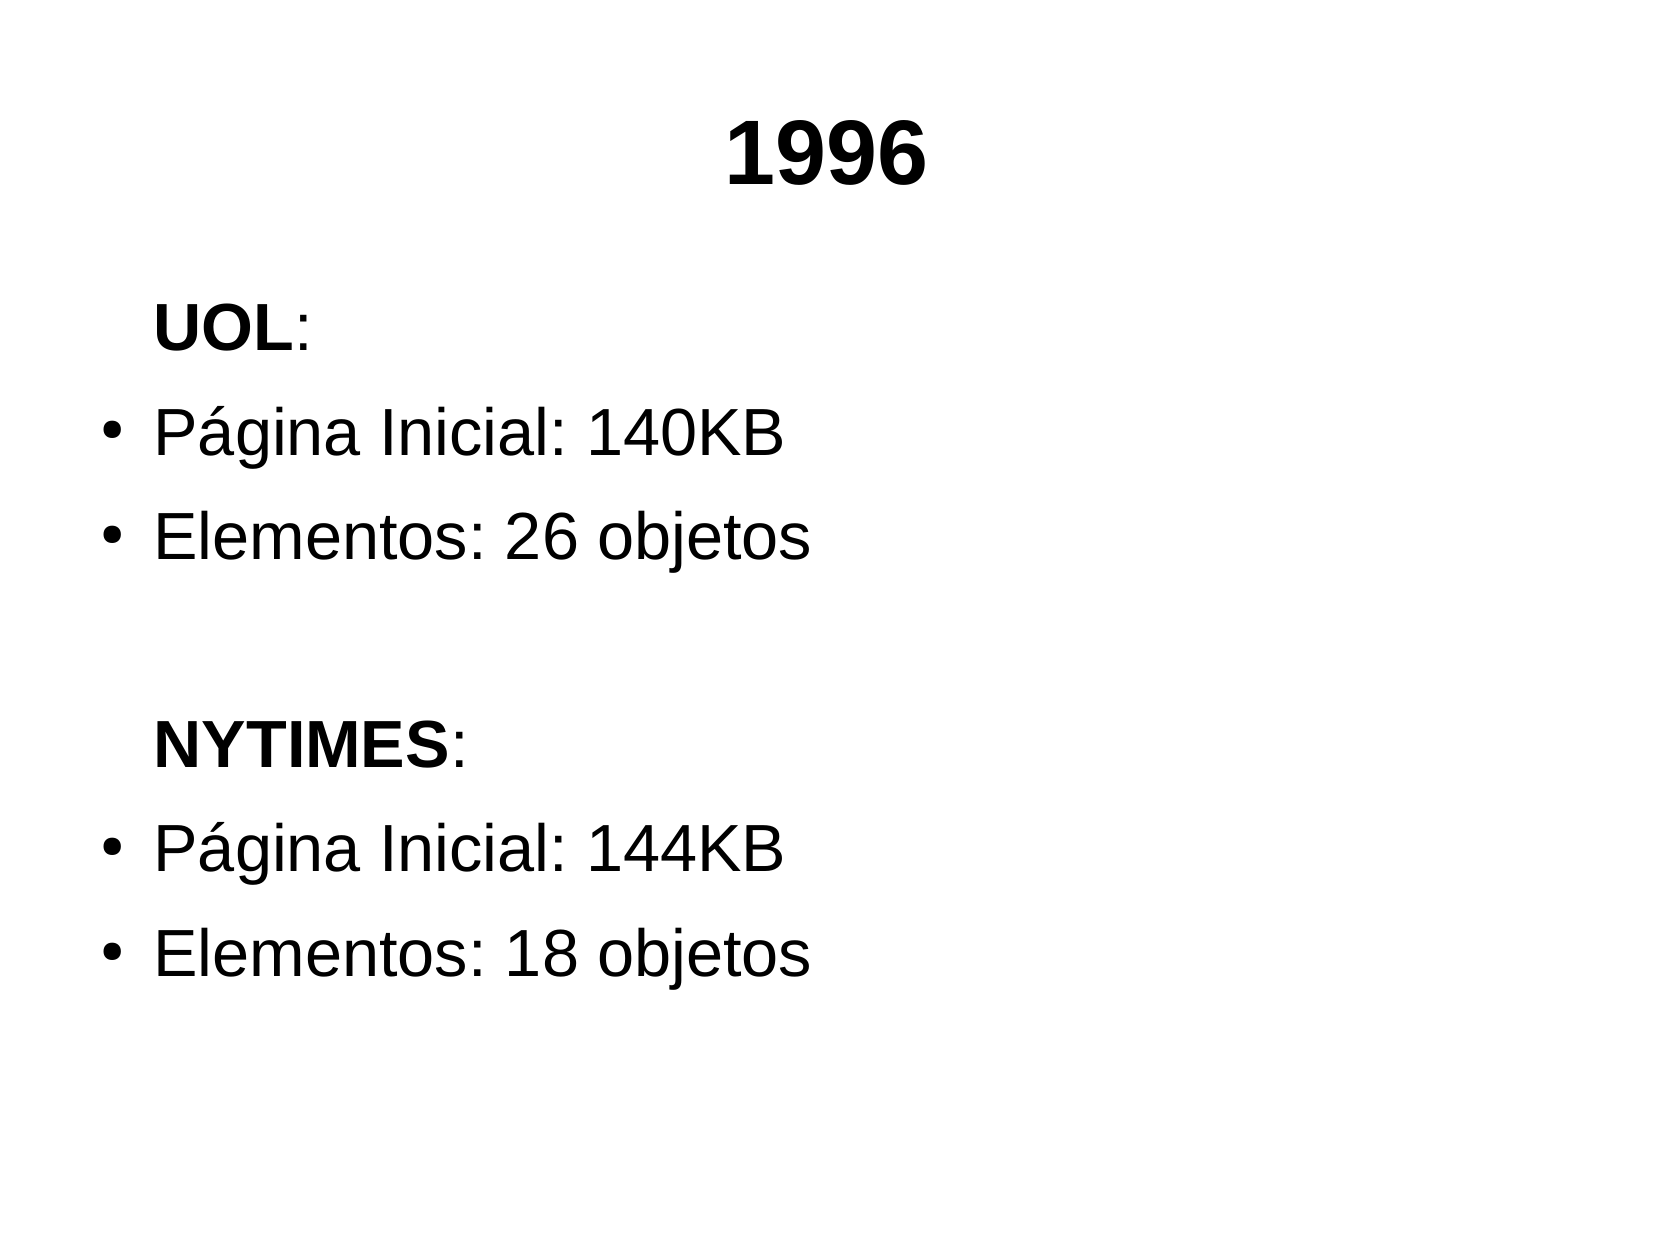

# 1996
UOL:
Página Inicial: 140KB
Elementos: 26 objetos
NYTIMES:
Página Inicial: 144KB
Elementos: 18 objetos